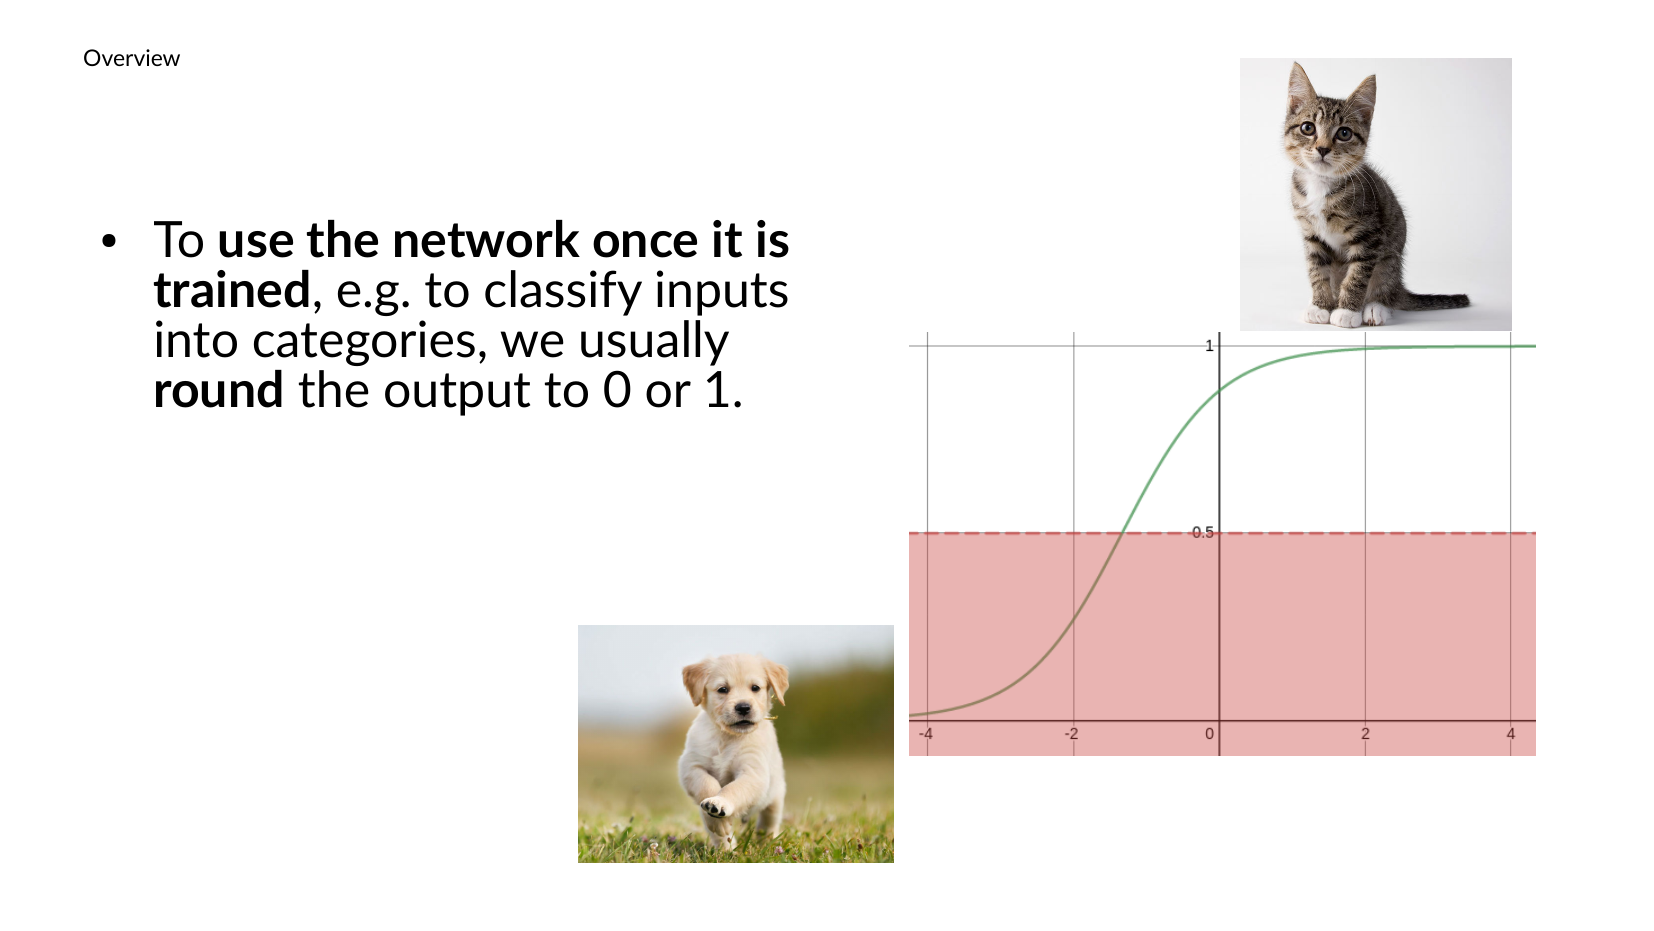

# Overview
To use the network once it is trained, e.g. to classify inputs into categories, we usually round the output to 0 or 1.